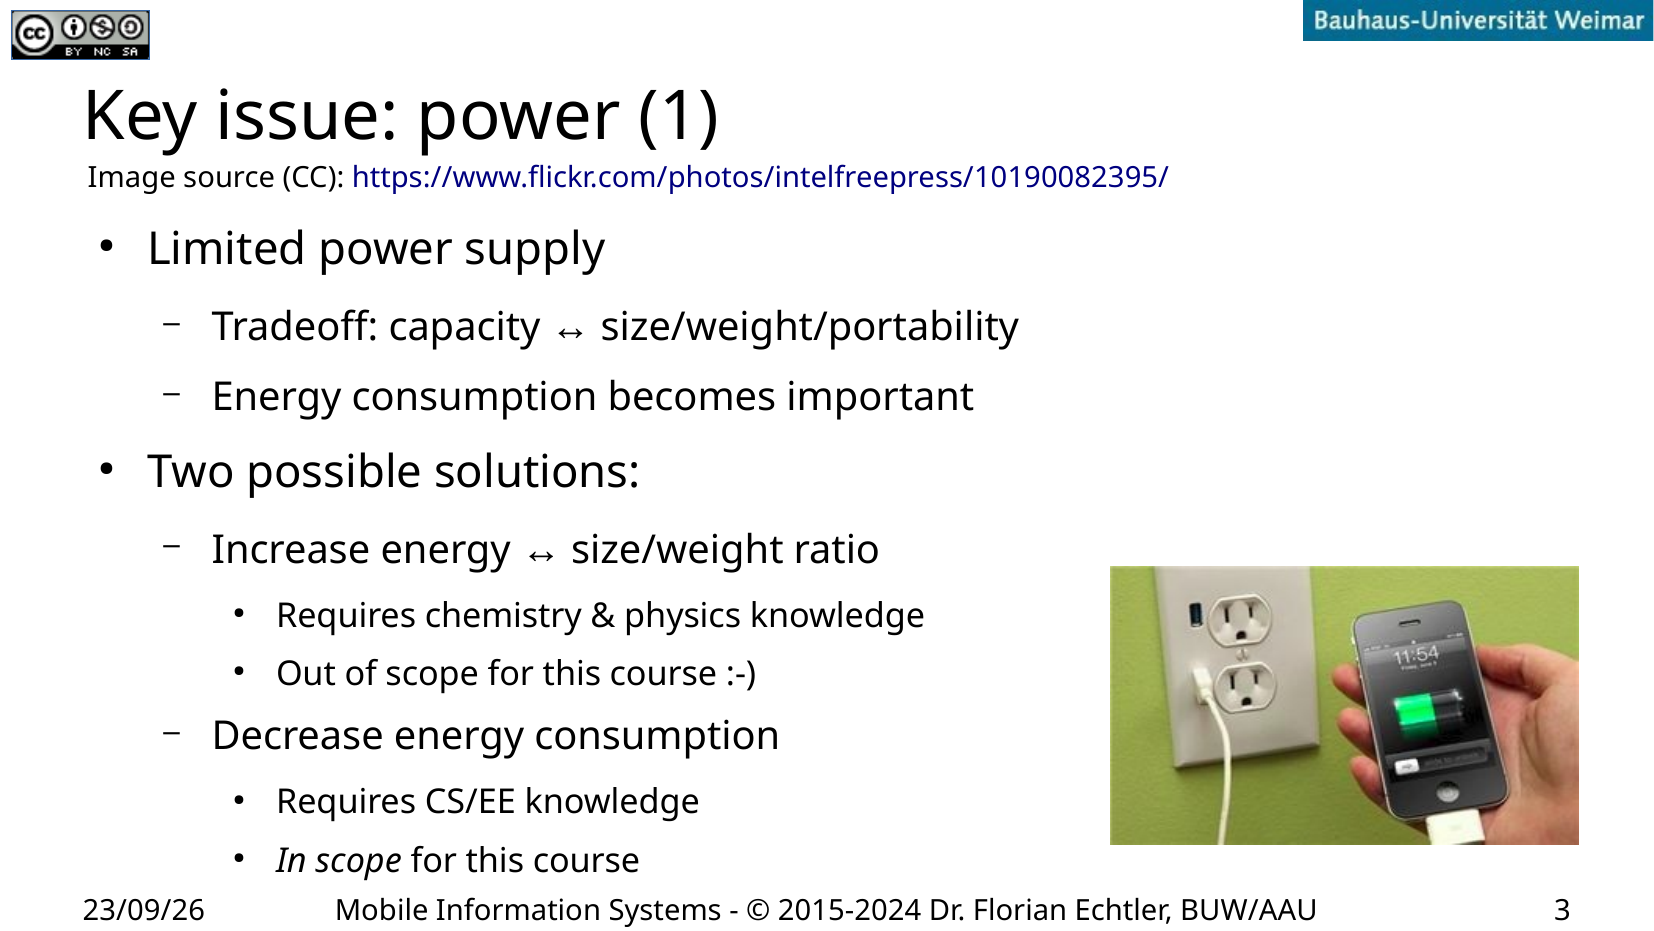

# Key issue: power (1)
Image source (CC): https://www.flickr.com/photos/intelfreepress/10190082395/
Limited power supply
Tradeoff: capacity ↔ size/weight/portability
Energy consumption becomes important
Two possible solutions:
Increase energy ↔ size/weight ratio
Requires chemistry & physics knowledge
Out of scope for this course :-)
Decrease energy consumption
Requires CS/EE knowledge
In scope for this course
Mobile Information Systems - © 2015-2024 Dr. Florian Echtler, BUW/AAU
3